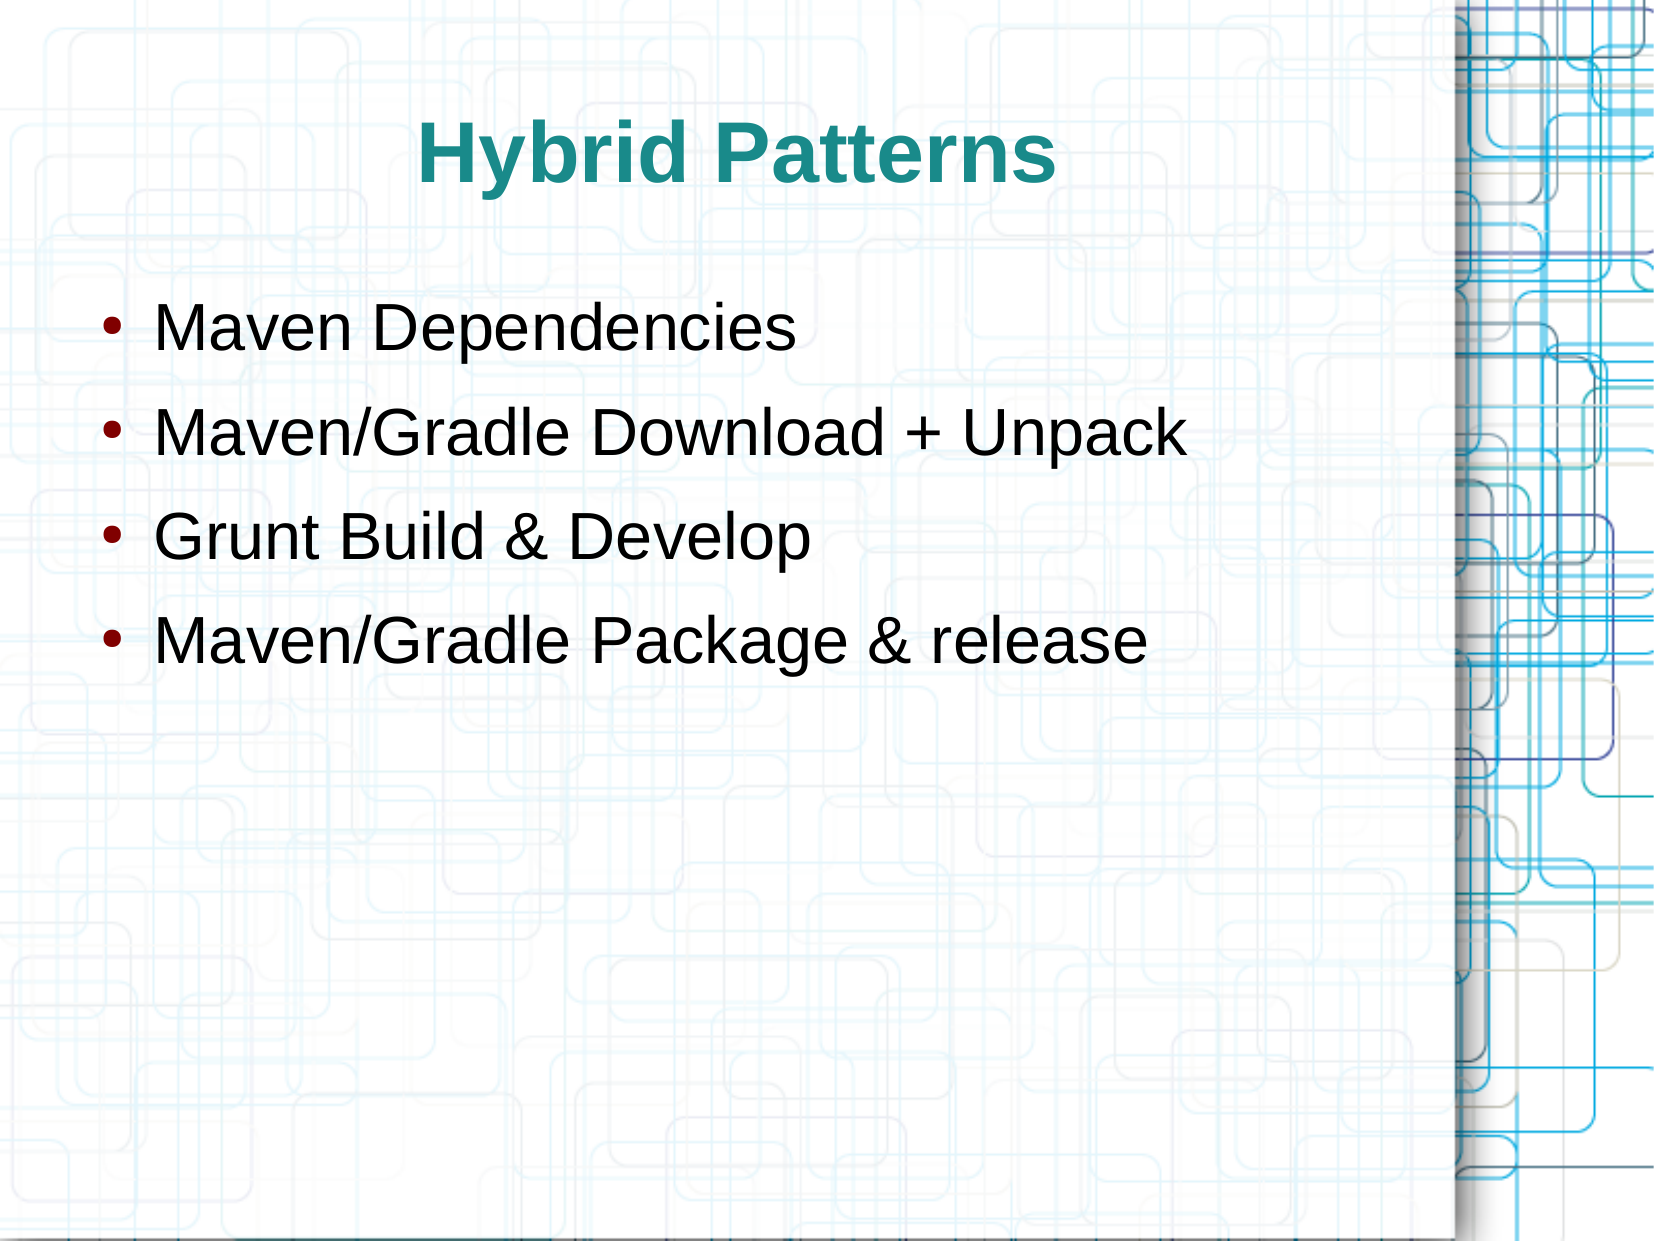

# Hybrid Patterns
Maven Dependencies
Maven/Gradle Download + Unpack
Grunt Build & Develop
Maven/Gradle Package & release